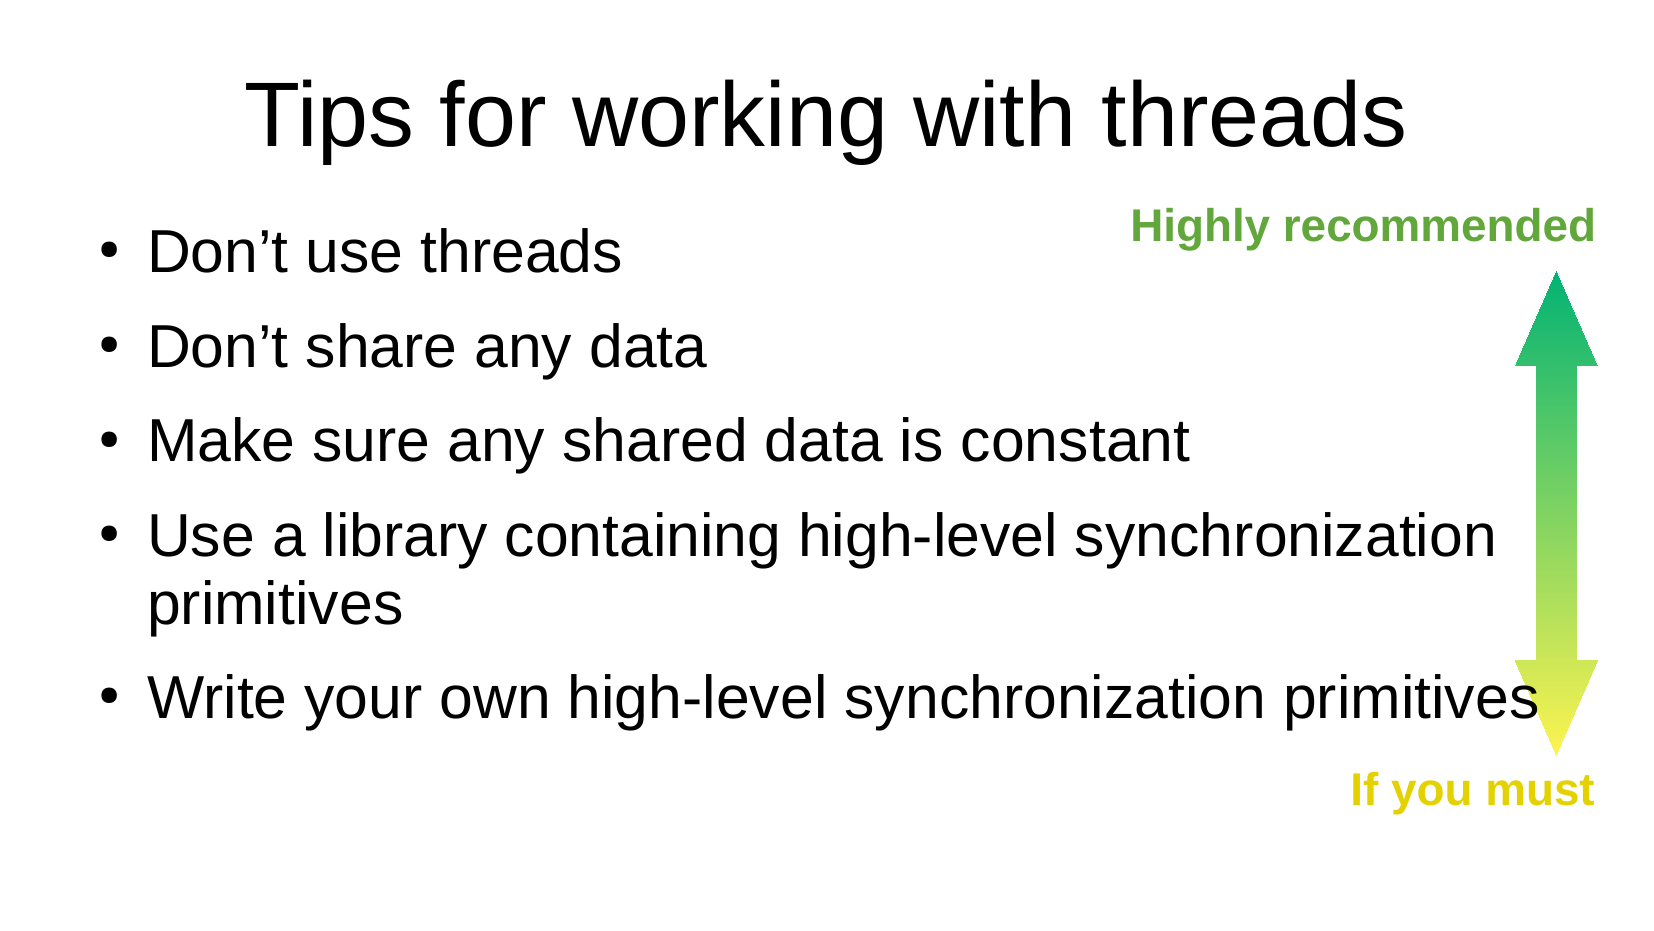

# Tips for working with threads
Highly recommended
Don’t use threads
Don’t share any data
Make sure any shared data is constant
Use a library containing high-level synchronization primitives
Write your own high-level synchronization primitives
If you must